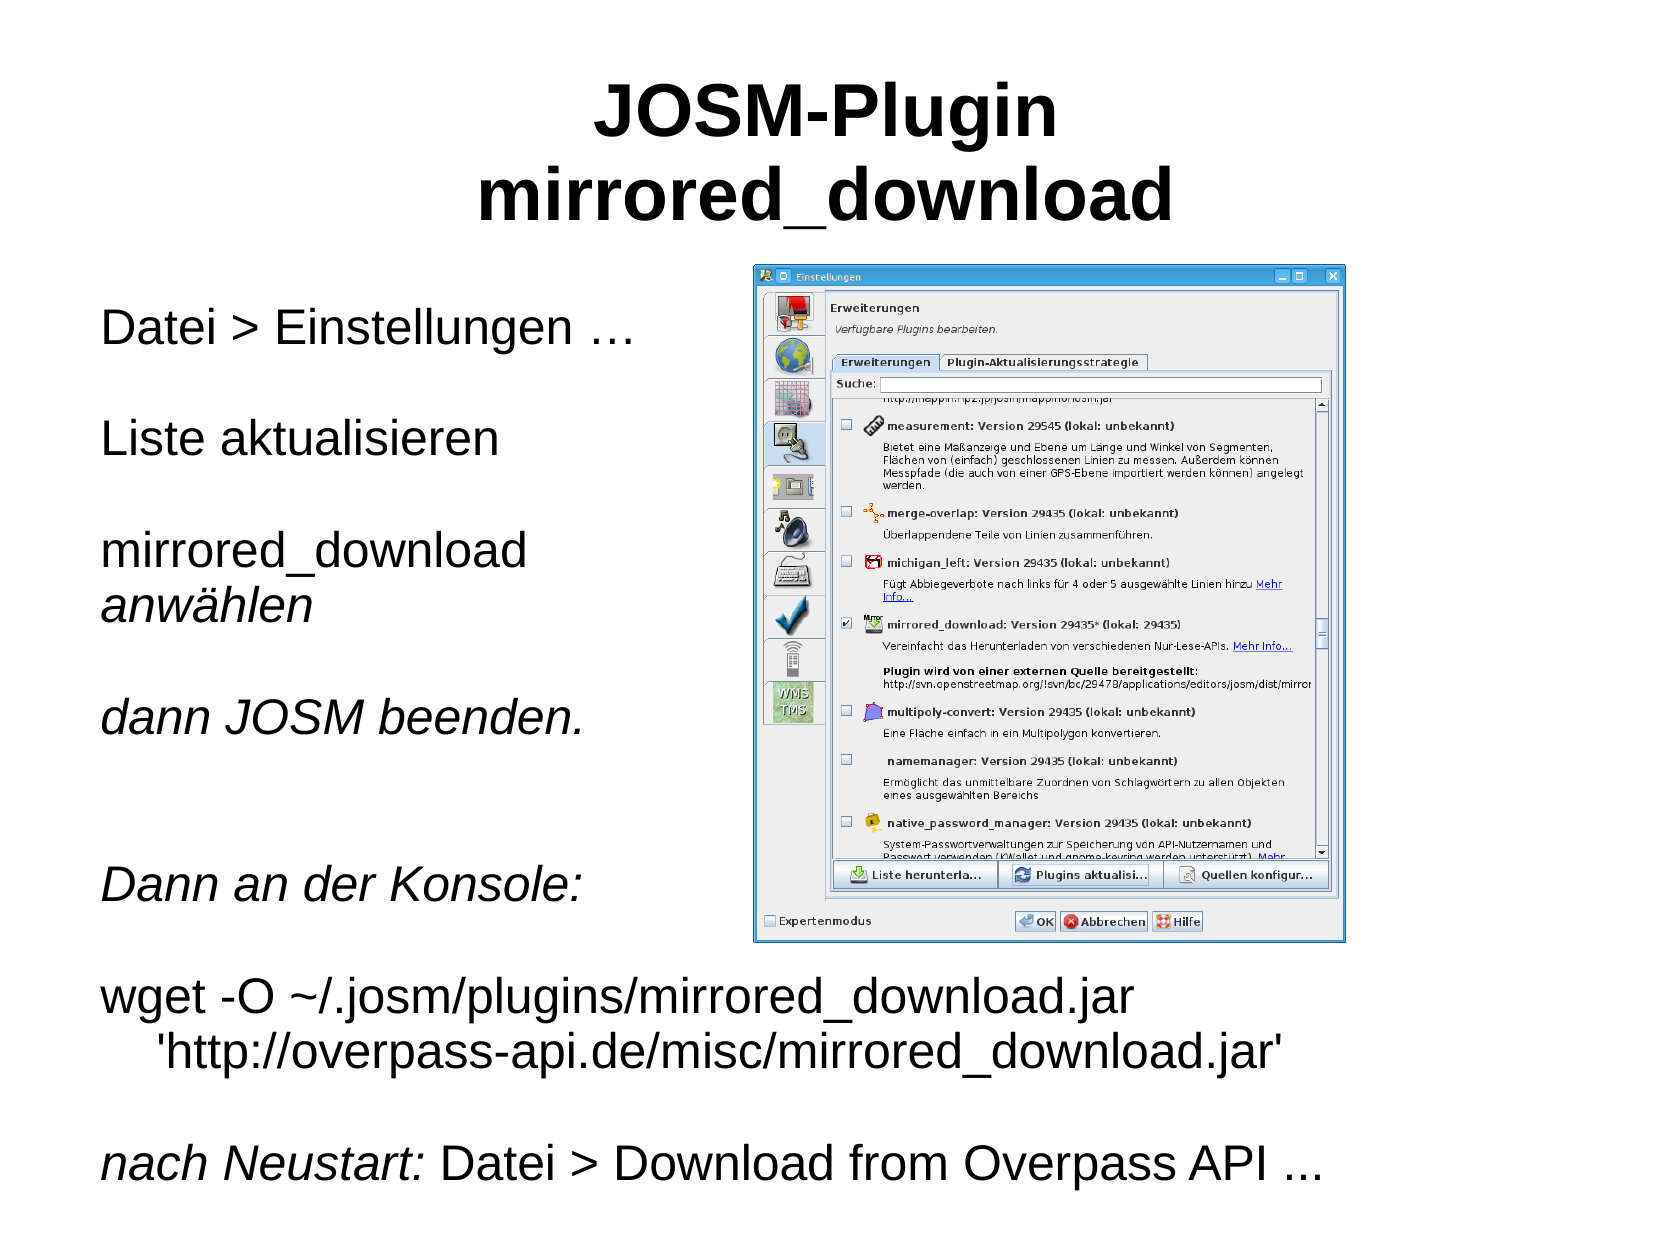

JOSM-Plugin
mirrored_download
Datei > Einstellungen …
Liste aktualisieren
mirrored_download
anwählen
dann JOSM beenden.
Dann an der Konsole:
wget -O ~/.josm/plugins/mirrored_download.jar
 'http://overpass-api.de/misc/mirrored_download.jar'
nach Neustart: Datei > Download from Overpass API ...